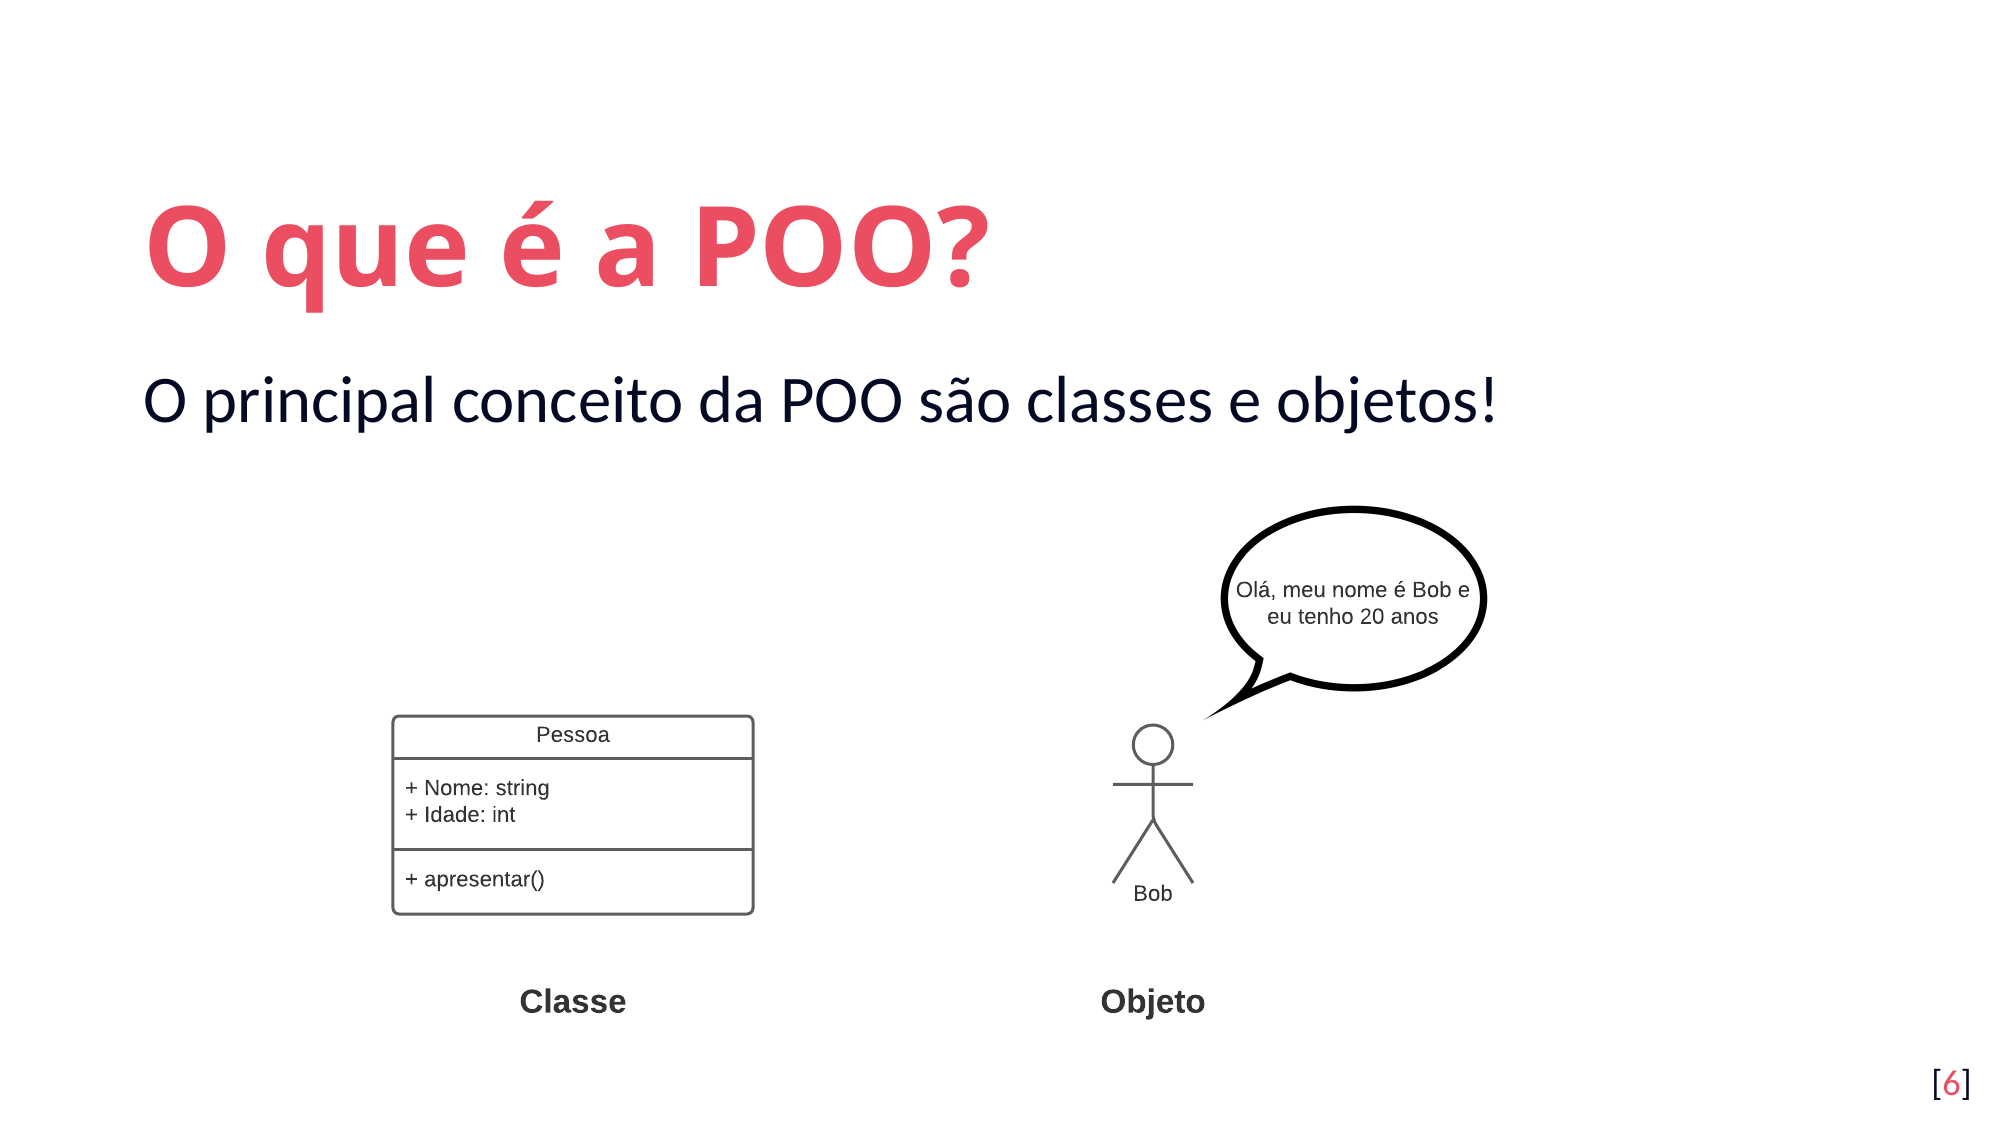

O que é a POO?
O principal conceito da POO são classes e objetos!